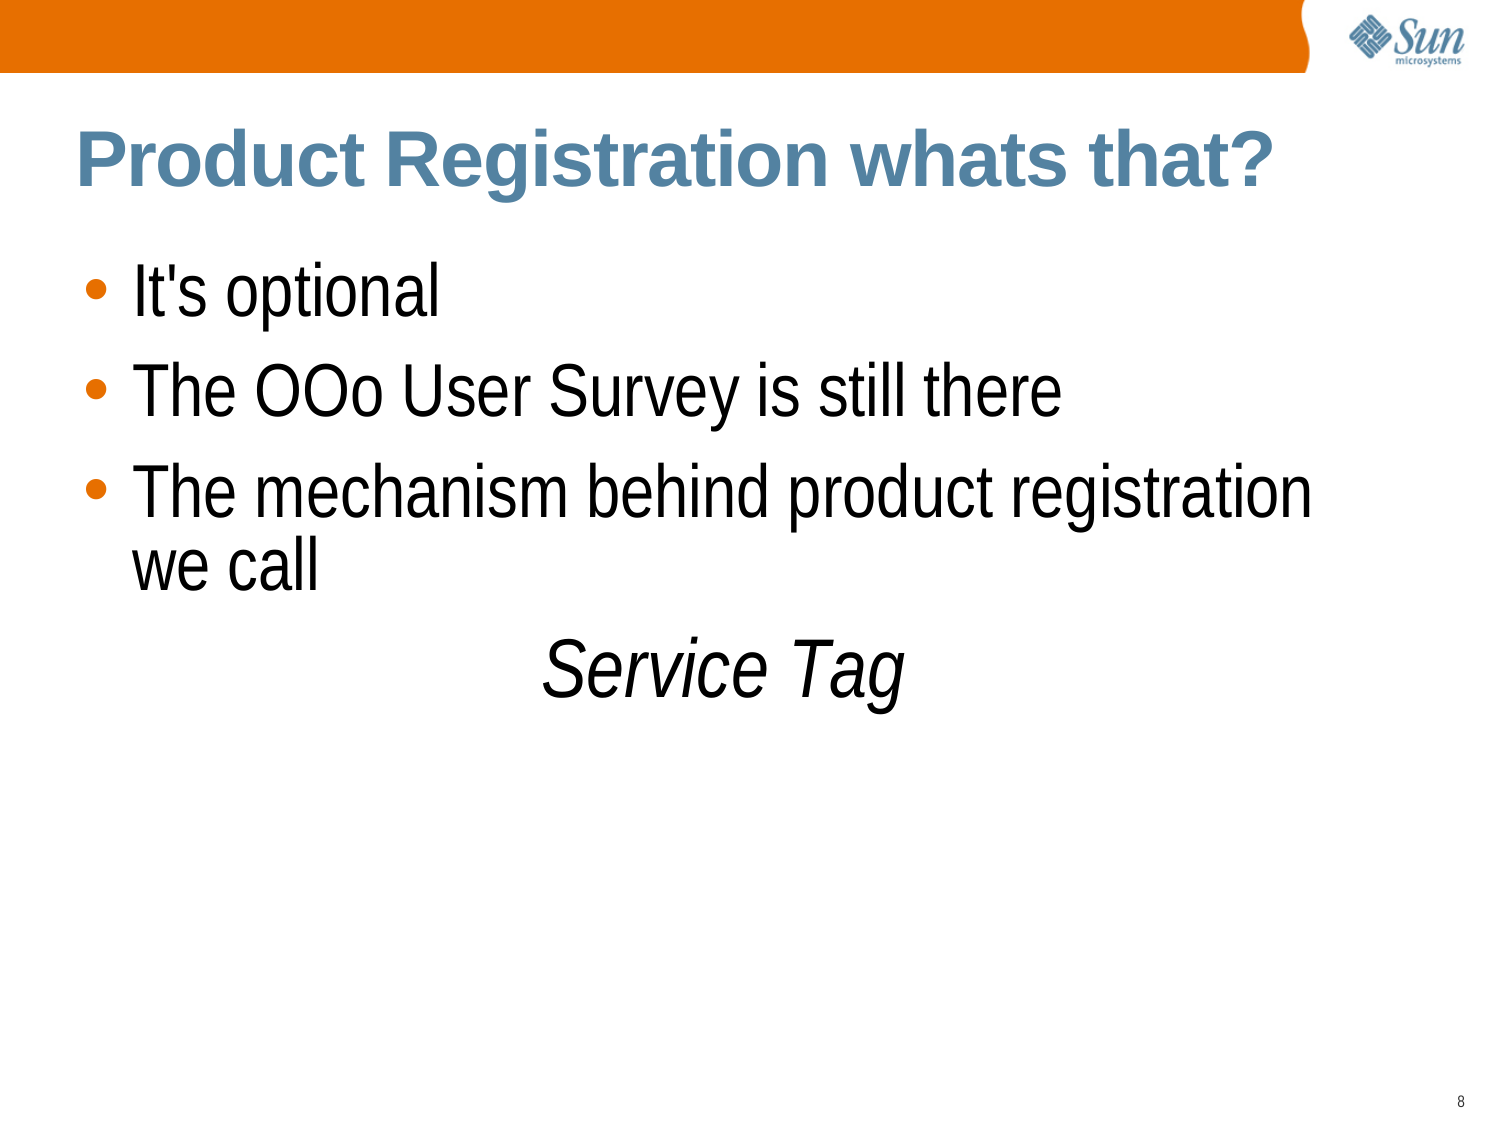

# Product Registration whats that?
It's optional
The OOo User Survey is still there
The mechanism behind product registration we call
Service Tag